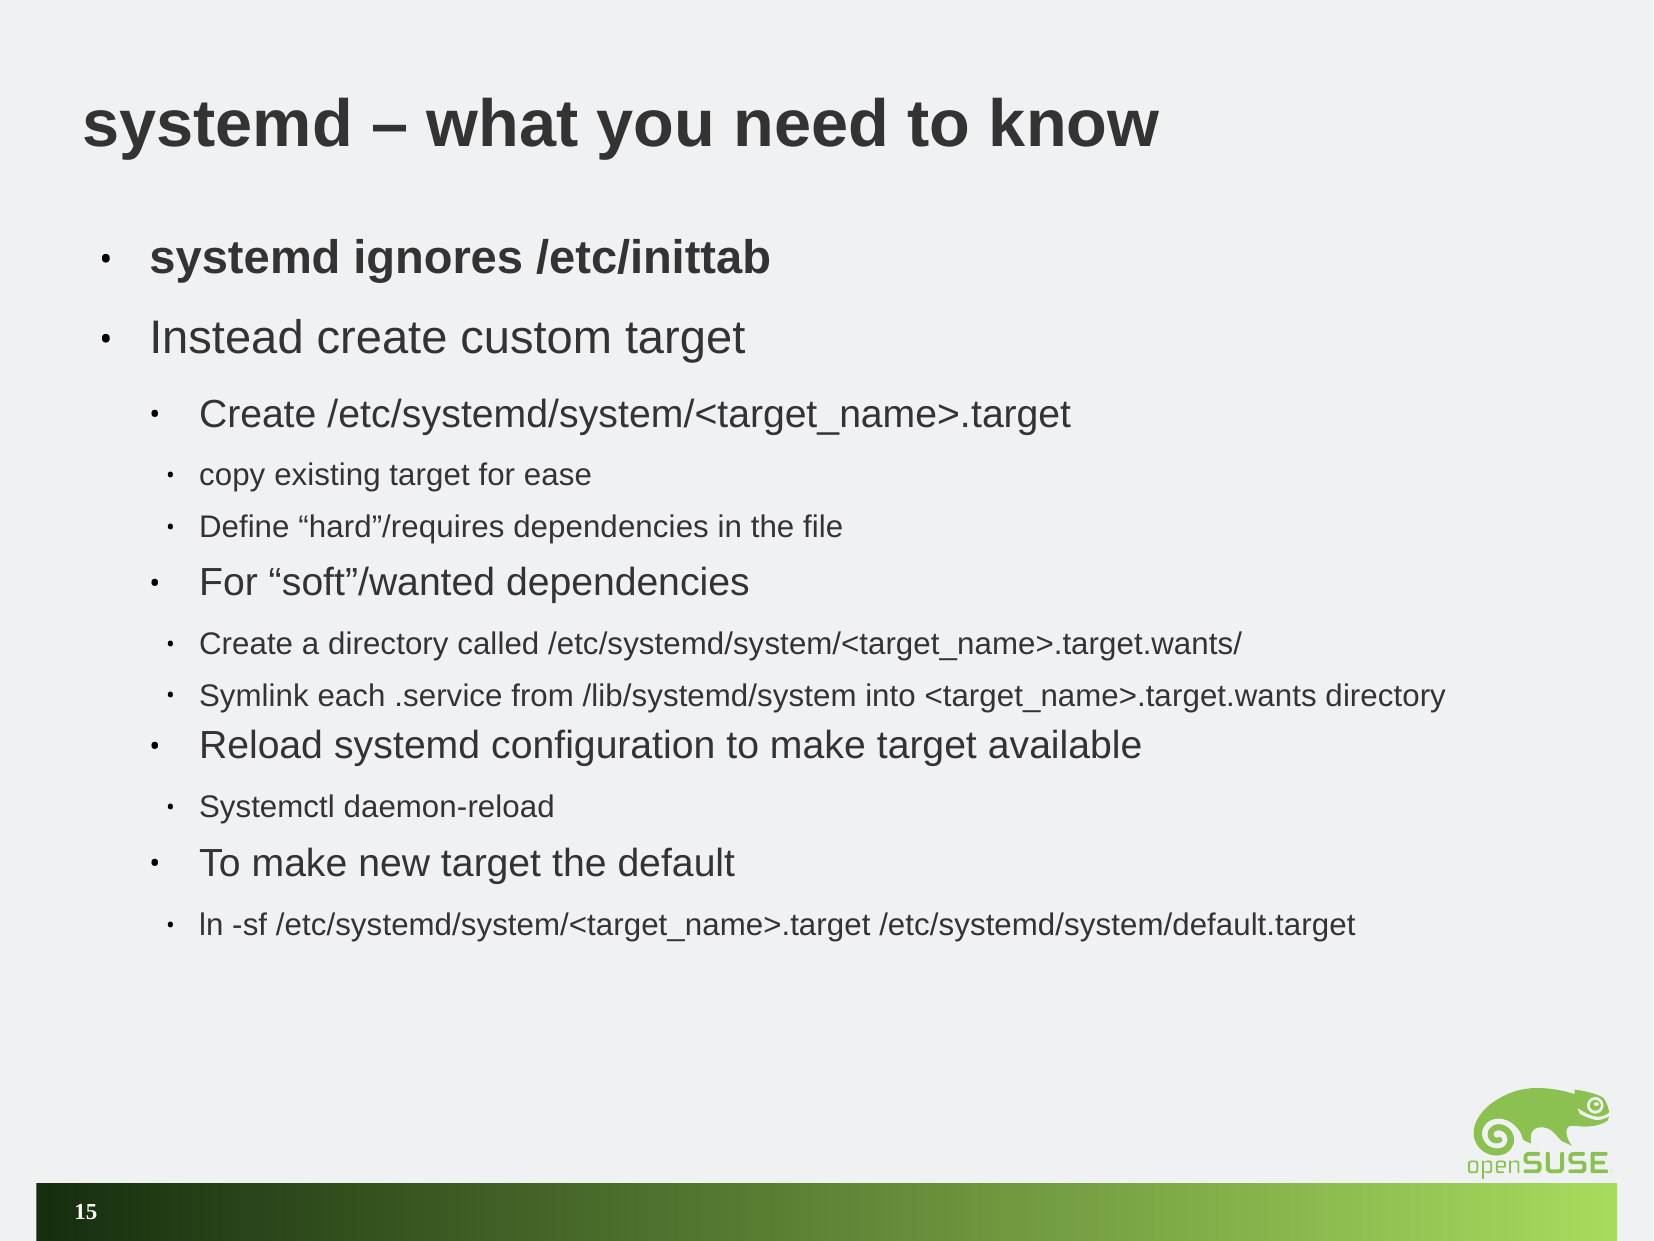

# systemd – what you need to know
systemd ignores /etc/inittab
Instead create custom target
Create /etc/systemd/system/<target_name>.target
copy existing target for ease
Define “hard”/requires dependencies in the file
For “soft”/wanted dependencies
Create a directory called /etc/systemd/system/<target_name>.target.wants/
Symlink each .service from /lib/systemd/system into <target_name>.target.wants directory
Reload systemd configuration to make target available
Systemctl daemon-reload
To make new target the default
ln -sf /etc/systemd/system/<target_name>.target /etc/systemd/system/default.target
15